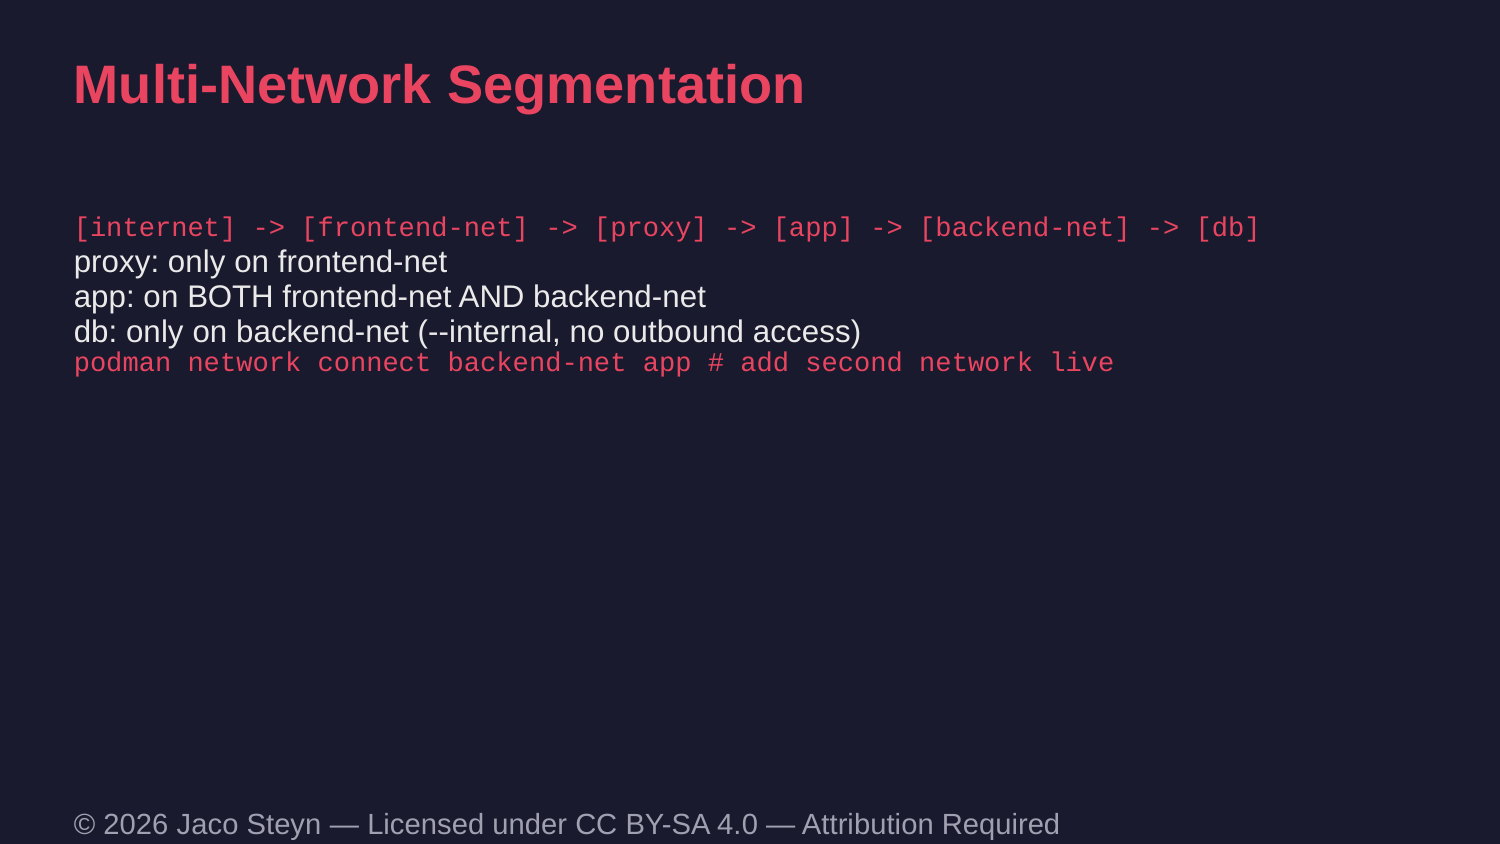

Multi-Network Segmentation
[internet] -> [frontend-net] -> [proxy] -> [app] -> [backend-net] -> [db]
proxy: only on frontend-net
app: on BOTH frontend-net AND backend-net
db: only on backend-net (--internal, no outbound access)
podman network connect backend-net app # add second network live
© 2026 Jaco Steyn — Licensed under CC BY-SA 4.0 — Attribution Required